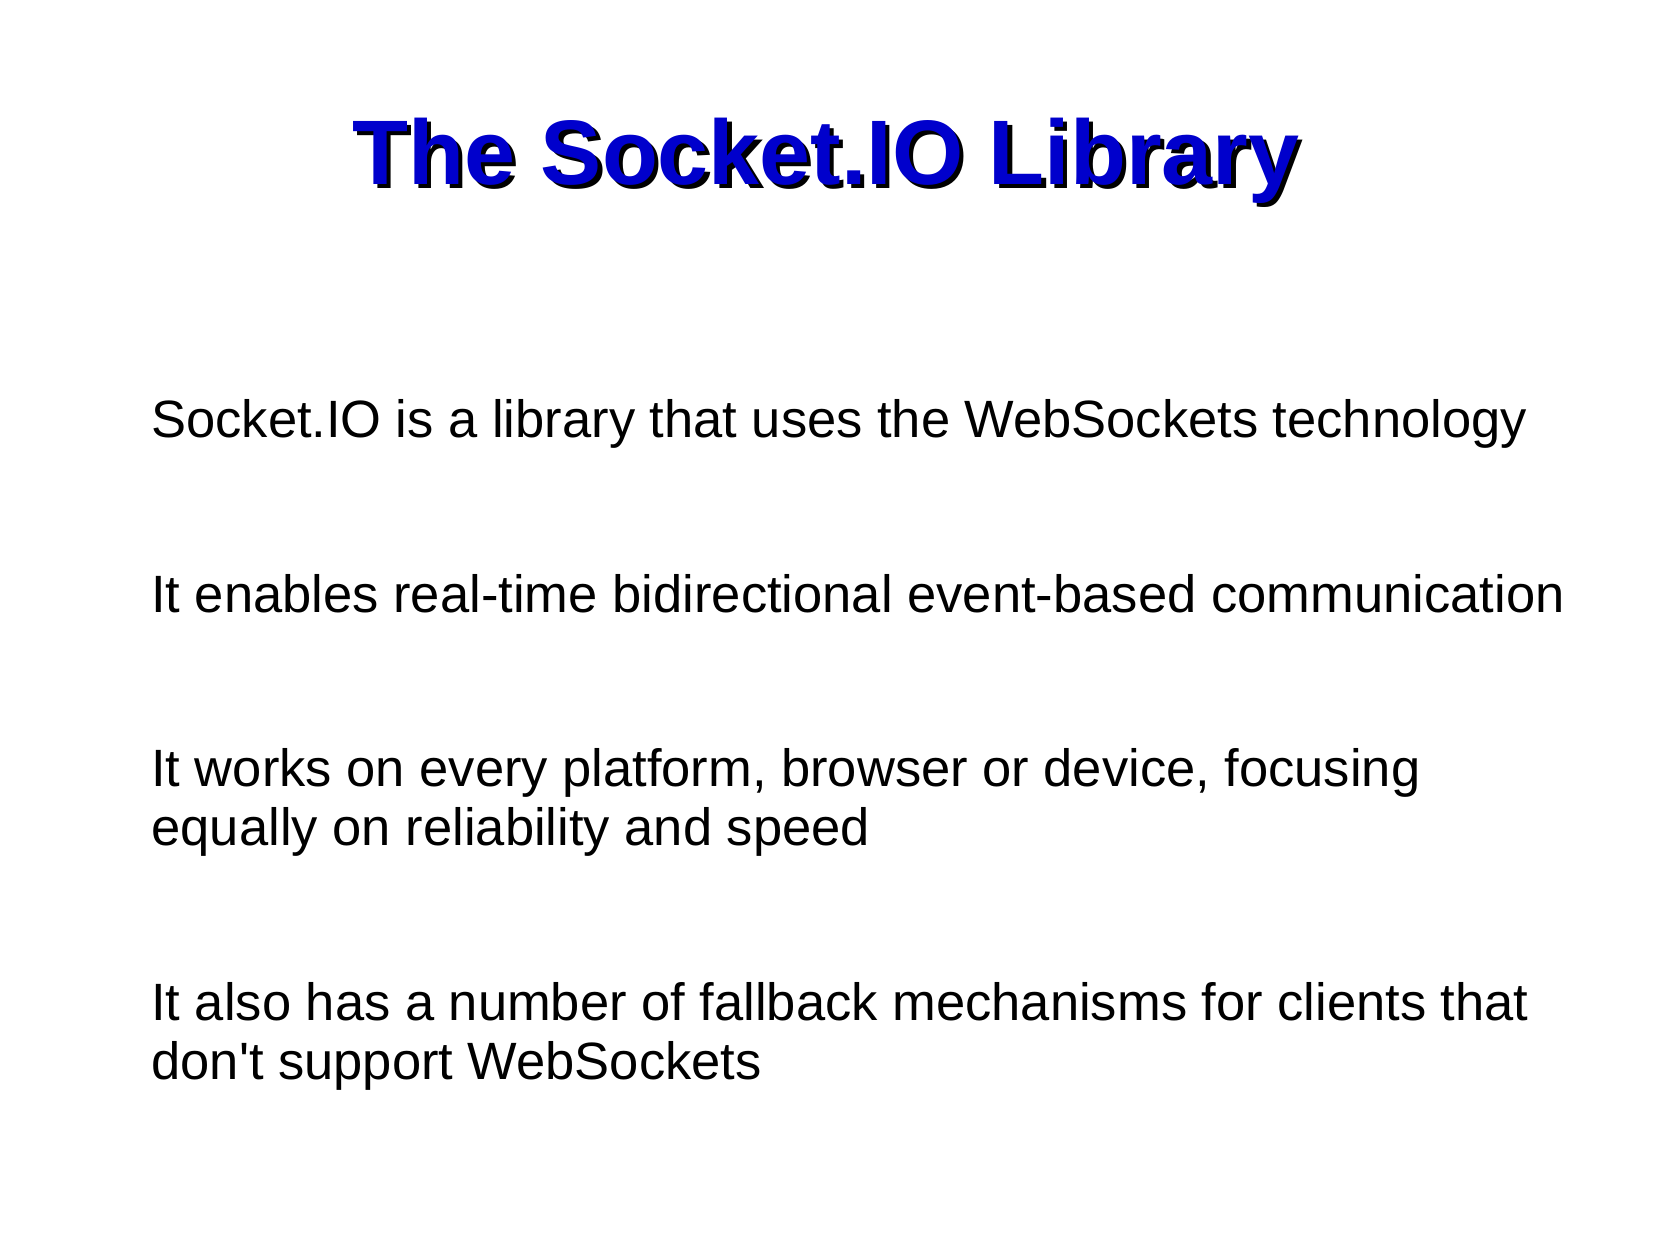

# The Socket.IO Library
Socket.IO is a library that uses the WebSockets technology
It enables real-time bidirectional event-based communication
It works on every platform, browser or device, focusing equally on reliability and speed
It also has a number of fallback mechanisms for clients that don't support WebSockets